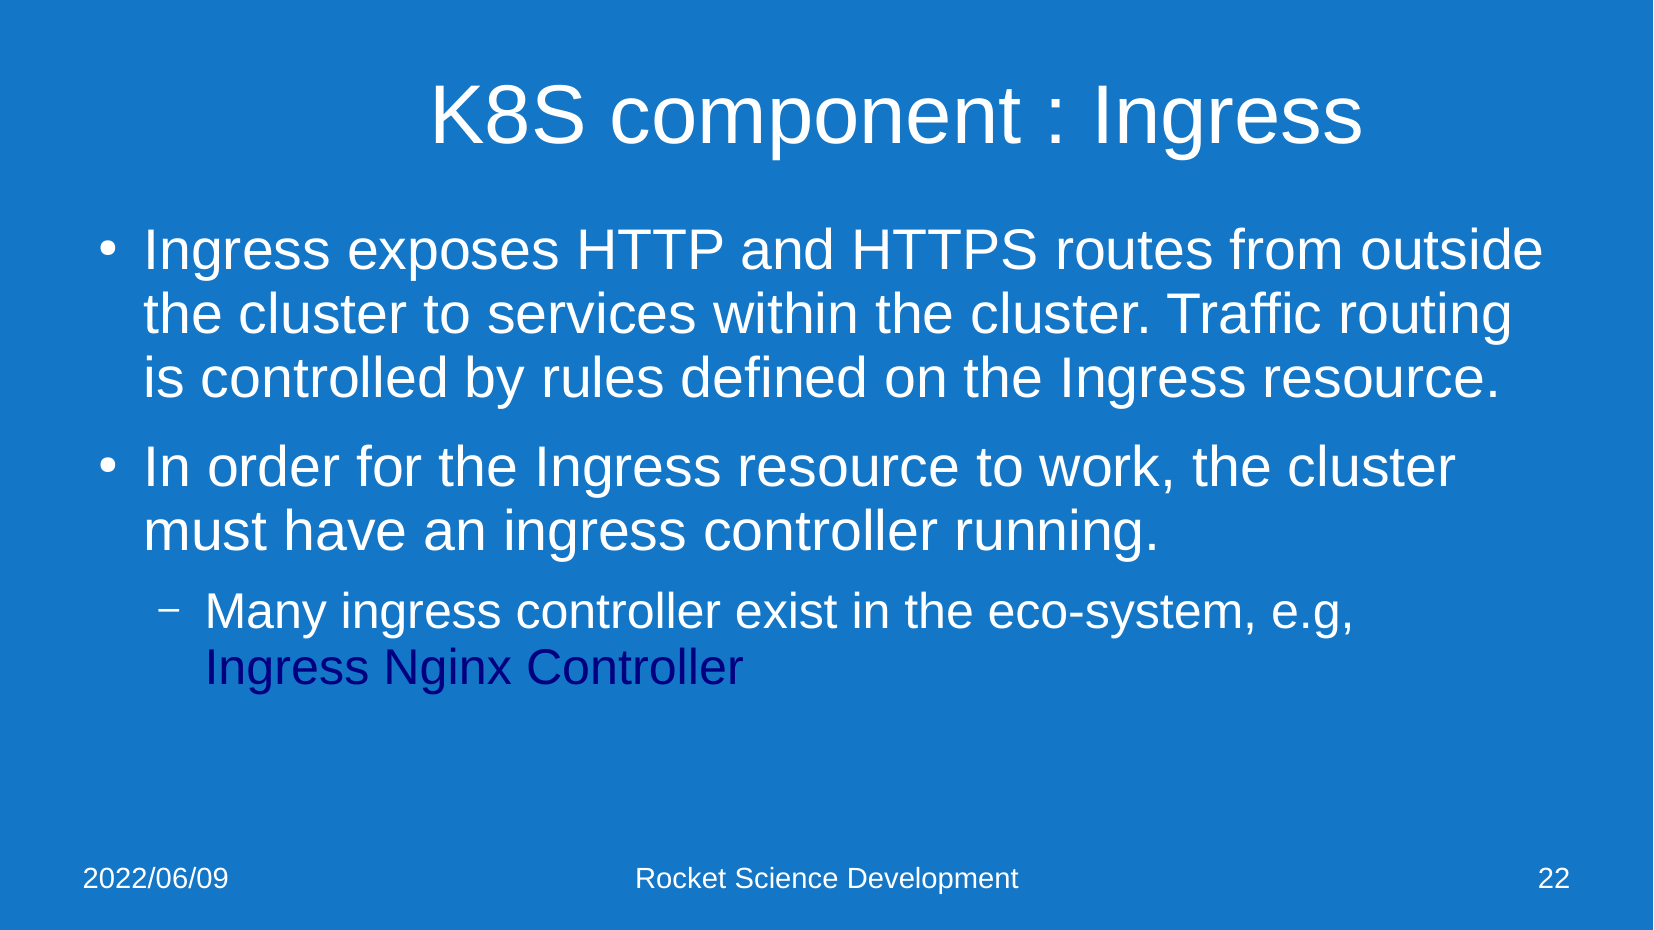

# K8S component : Ingress
Ingress exposes HTTP and HTTPS routes from outside the cluster to services within the cluster. Traffic routing is controlled by rules defined on the Ingress resource.
In order for the Ingress resource to work, the cluster must have an ingress controller running.
Many ingress controller exist in the eco-system, e.g, Ingress Nginx Controller
2022/06/09
Rocket Science Development
22